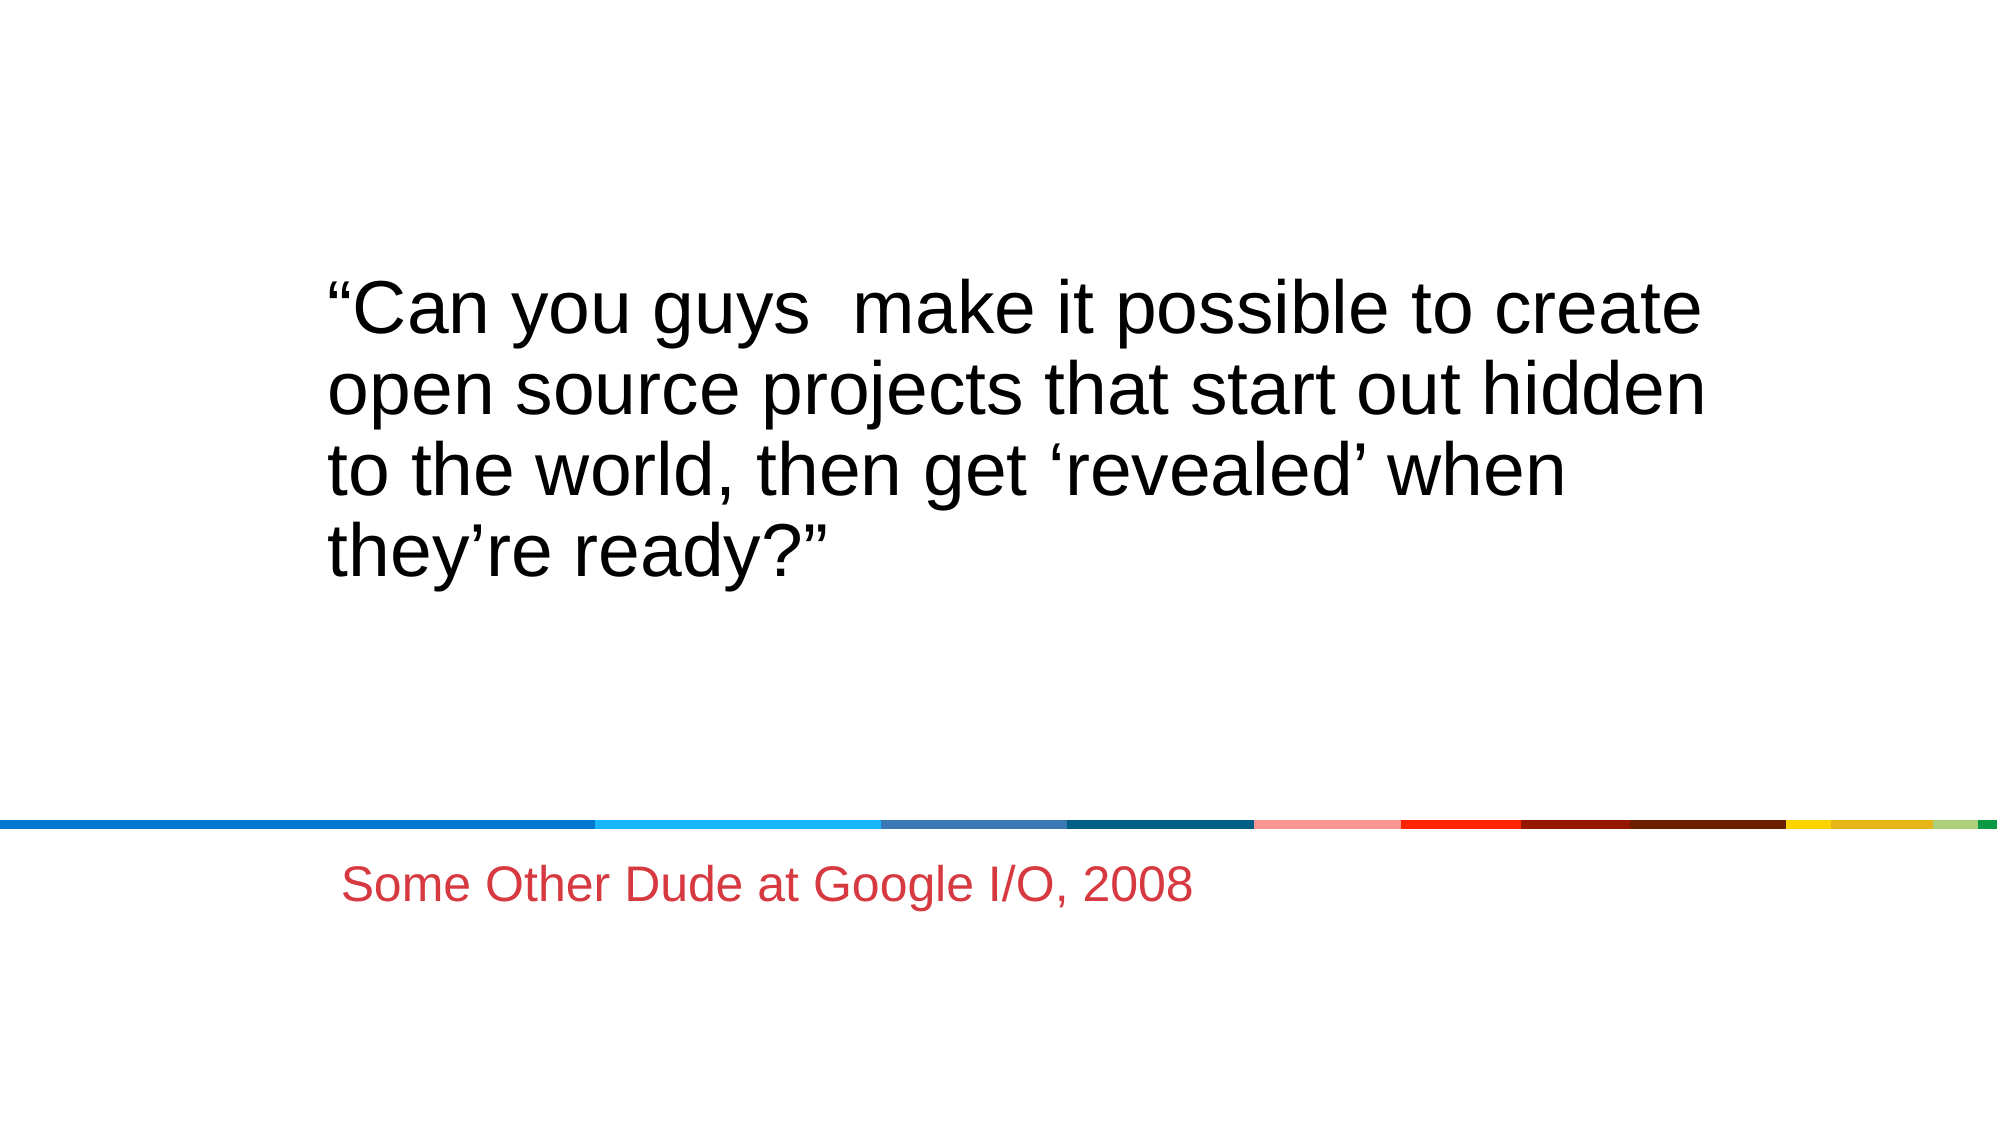

“Can you guys make it possible to create open source projects that start out hidden to the world, then get ‘revealed’ when they’re ready?”
Some Other Dude at Google I/O, 2008